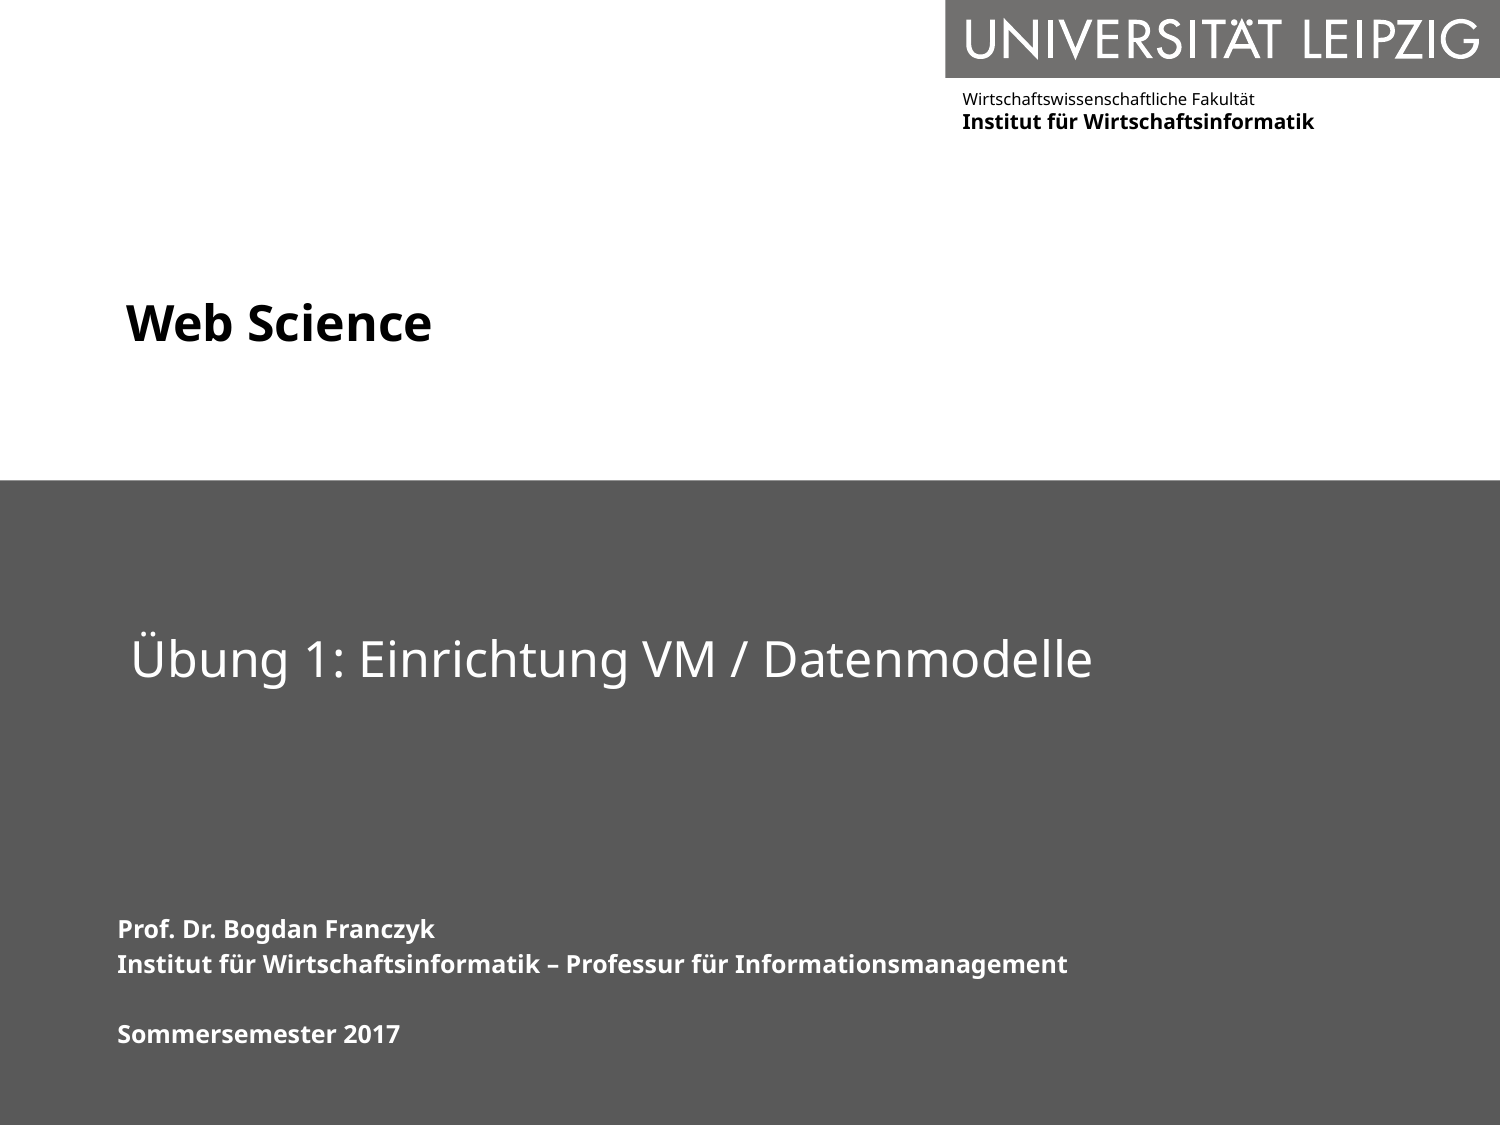

# Web Science
Übung 1: Einrichtung VM / Datenmodelle
Prof. Dr. Bogdan Franczyk
Institut für Wirtschaftsinformatik – Professur für Informationsmanagement
Sommersemester 2017